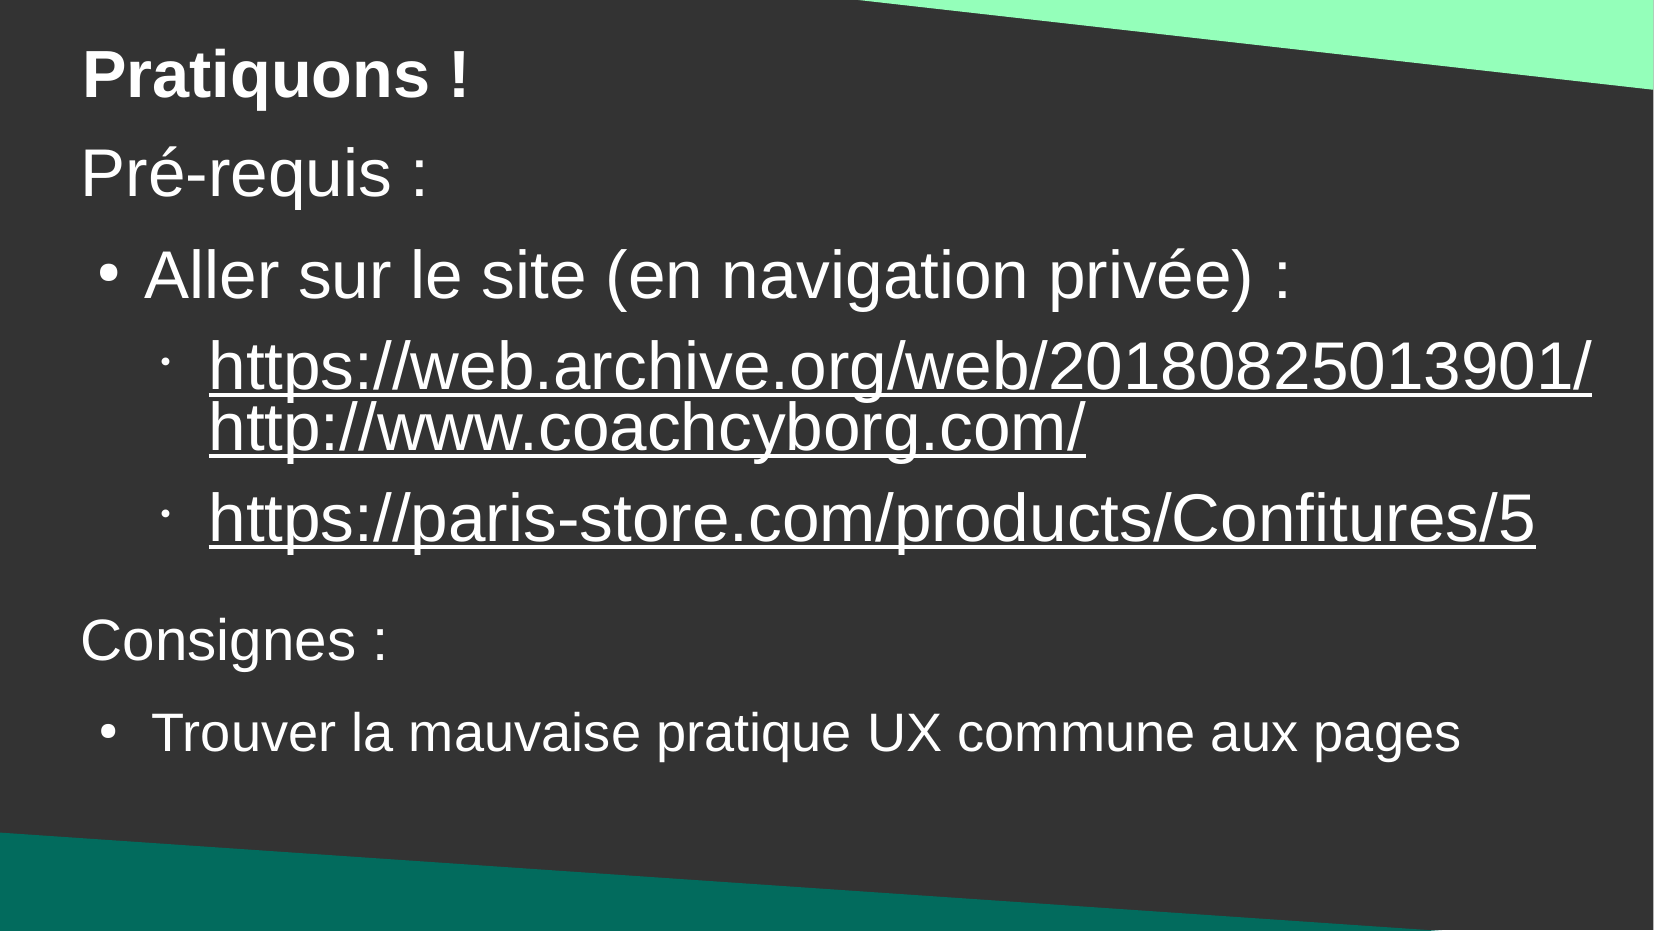

# Pratiquons !
Pré-requis :
Aller sur le site (en navigation privée) :
https://web.archive.org/web/20180825013901/http://www.coachcyborg.com/
https://paris-store.com/products/Confitures/5
Consignes :
Trouver la mauvaise pratique UX commune aux pages